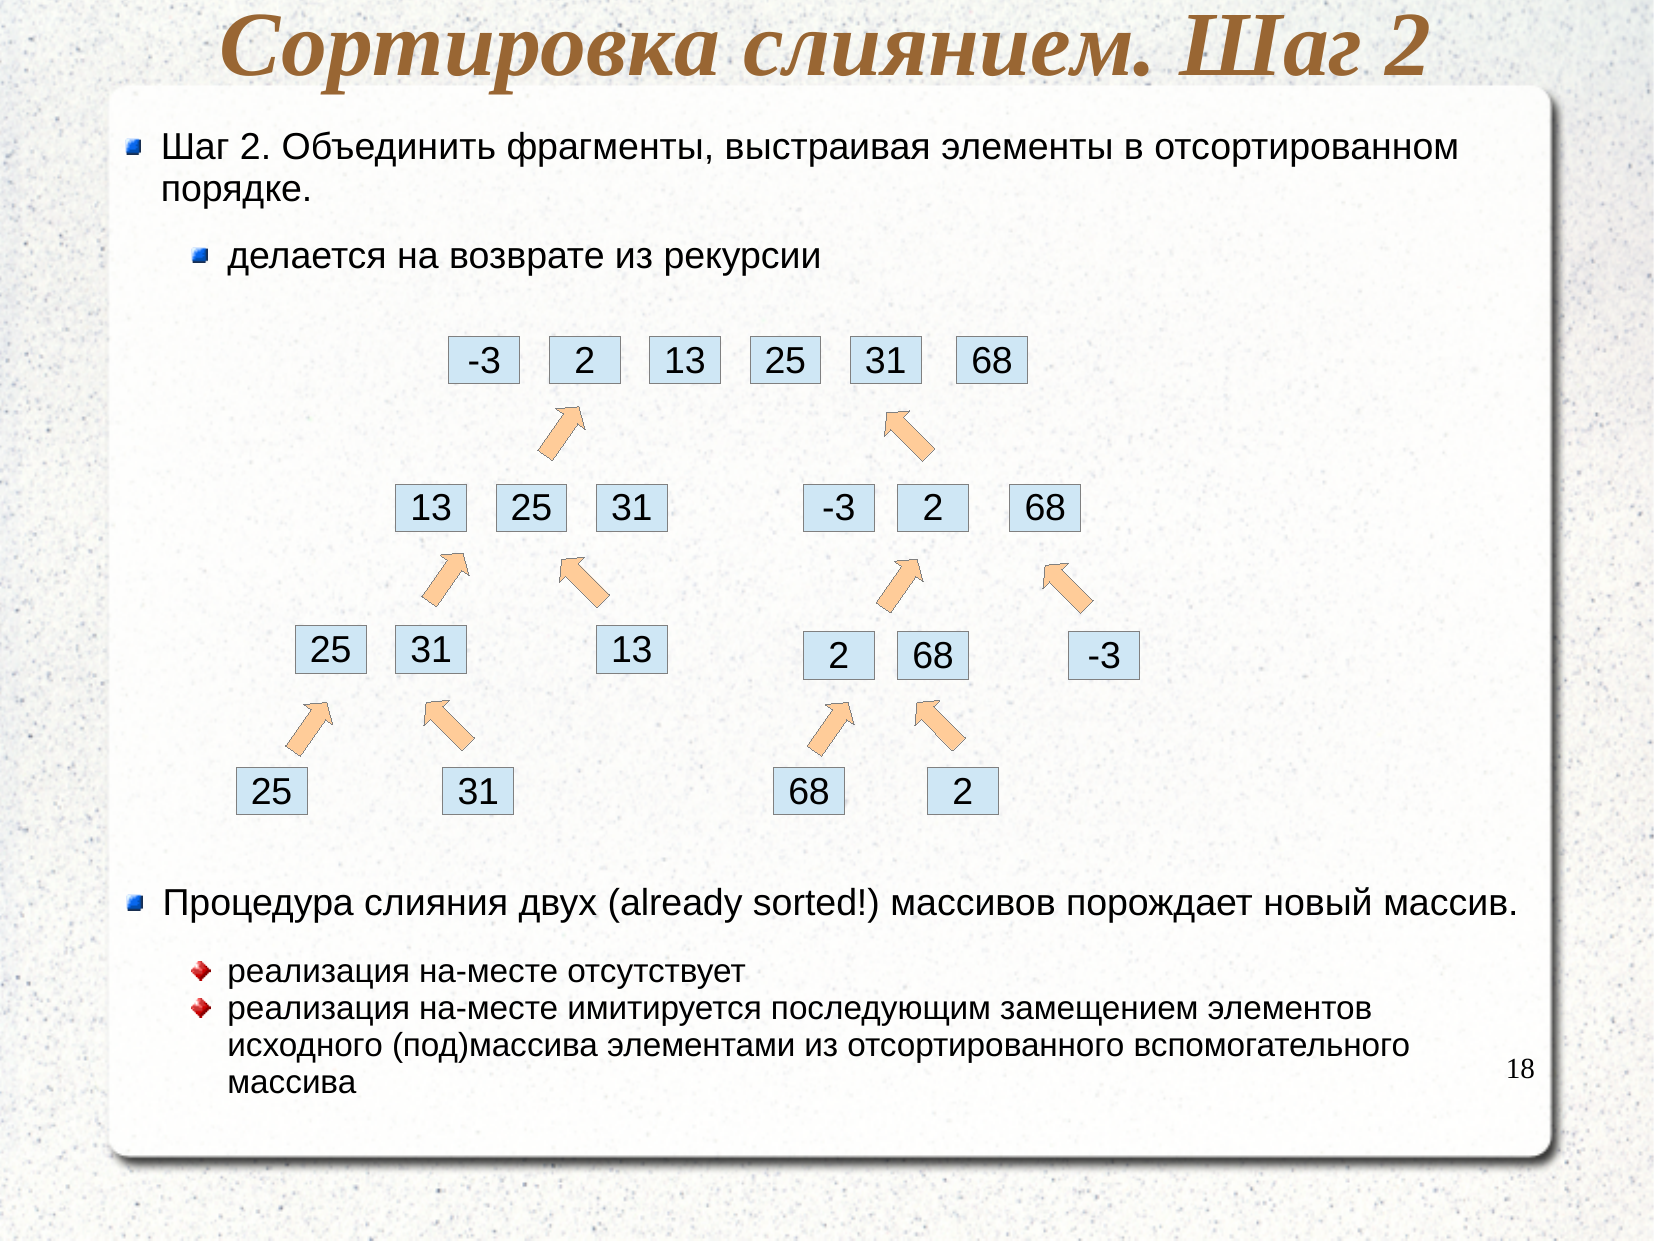

# Сортировка слиянием. Шаг 2
Шаг 2. Объединить фрагменты, выстраивая элементы в отсортированном порядке.
делается на возврате из рекурсии
-3
2
13
25
31
68
13
25
31
-3
2
68
25
31
13
2
68
-3
25
31
68
2
Процедура слияния двух (already sorted!) массивов порождает новый массив.
реализация на-месте отсутствует
реализация на-месте имитируется последующим замещением элементов исходного (под)массива элементами из отсортированного вспомогательного массива
18